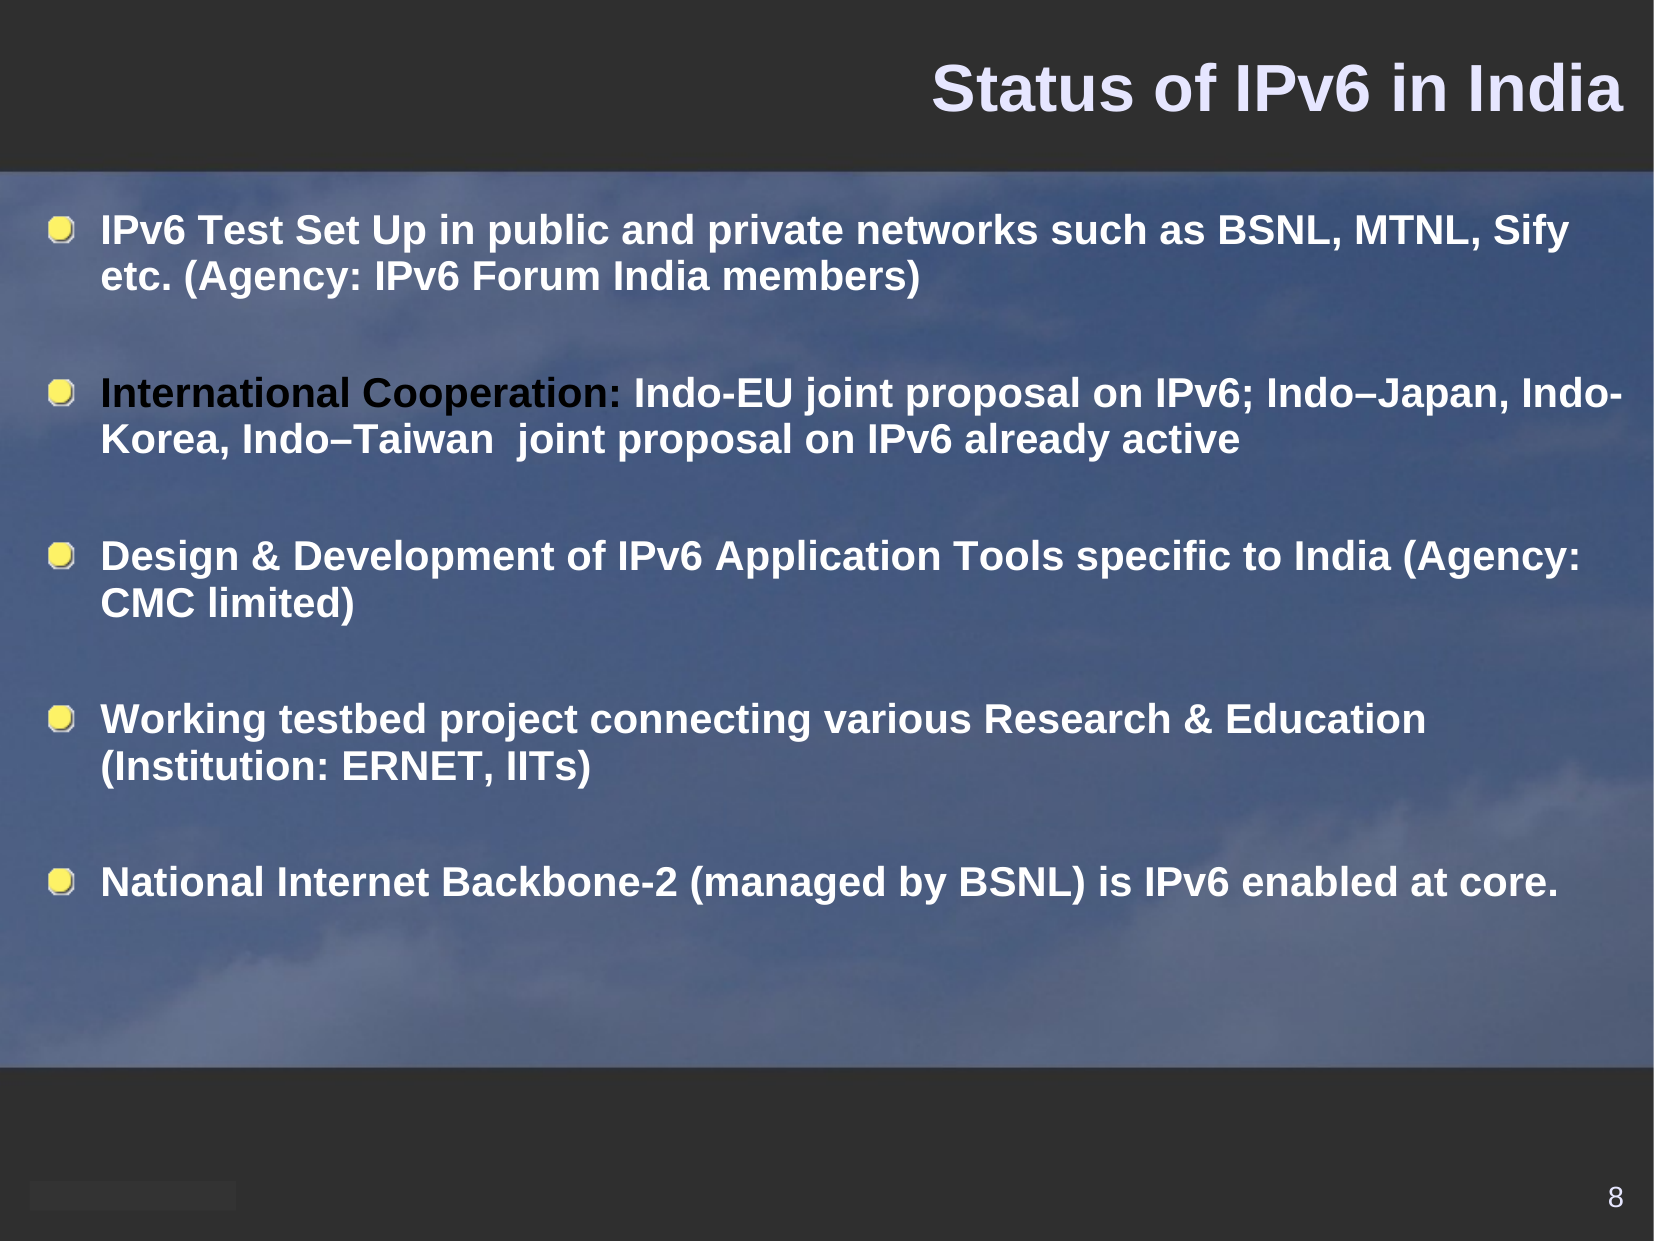

# Status of IPv6 in India
IPv6 Test Set Up in public and private networks such as BSNL, MTNL, Sify etc. (Agency: IPv6 Forum India members)
International Cooperation: Indo-EU joint proposal on IPv6; Indo–Japan, Indo-Korea, Indo–Taiwan joint proposal on IPv6 already active
Design & Development of IPv6 Application Tools specific to India (Agency: CMC limited)
Working testbed project connecting various Research & Education (Institution: ERNET, IITs)
National Internet Backbone-2 (managed by BSNL) is IPv6 enabled at core.
2006-06-01
8